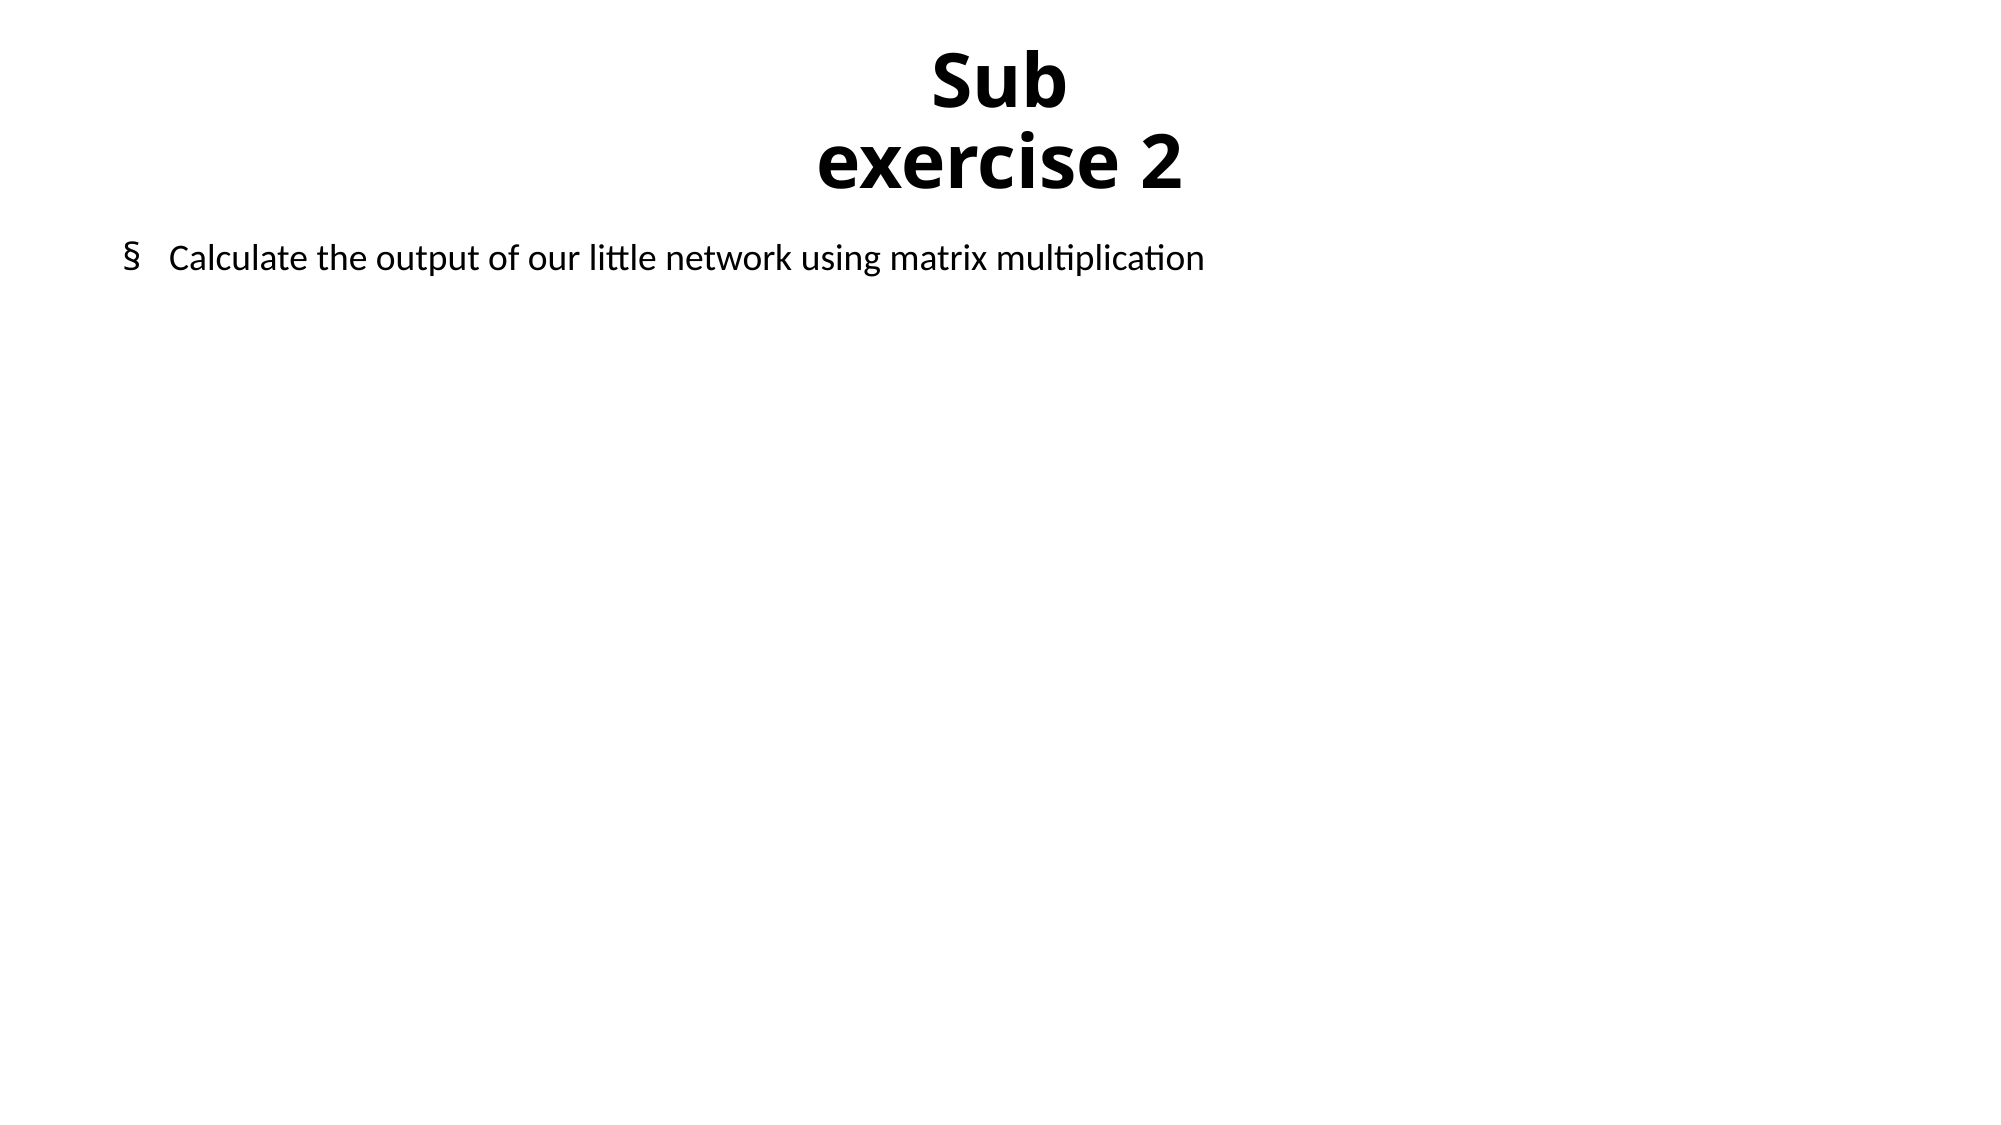

# Sub exercise 2
Calculate the output of our little network using matrix multiplication